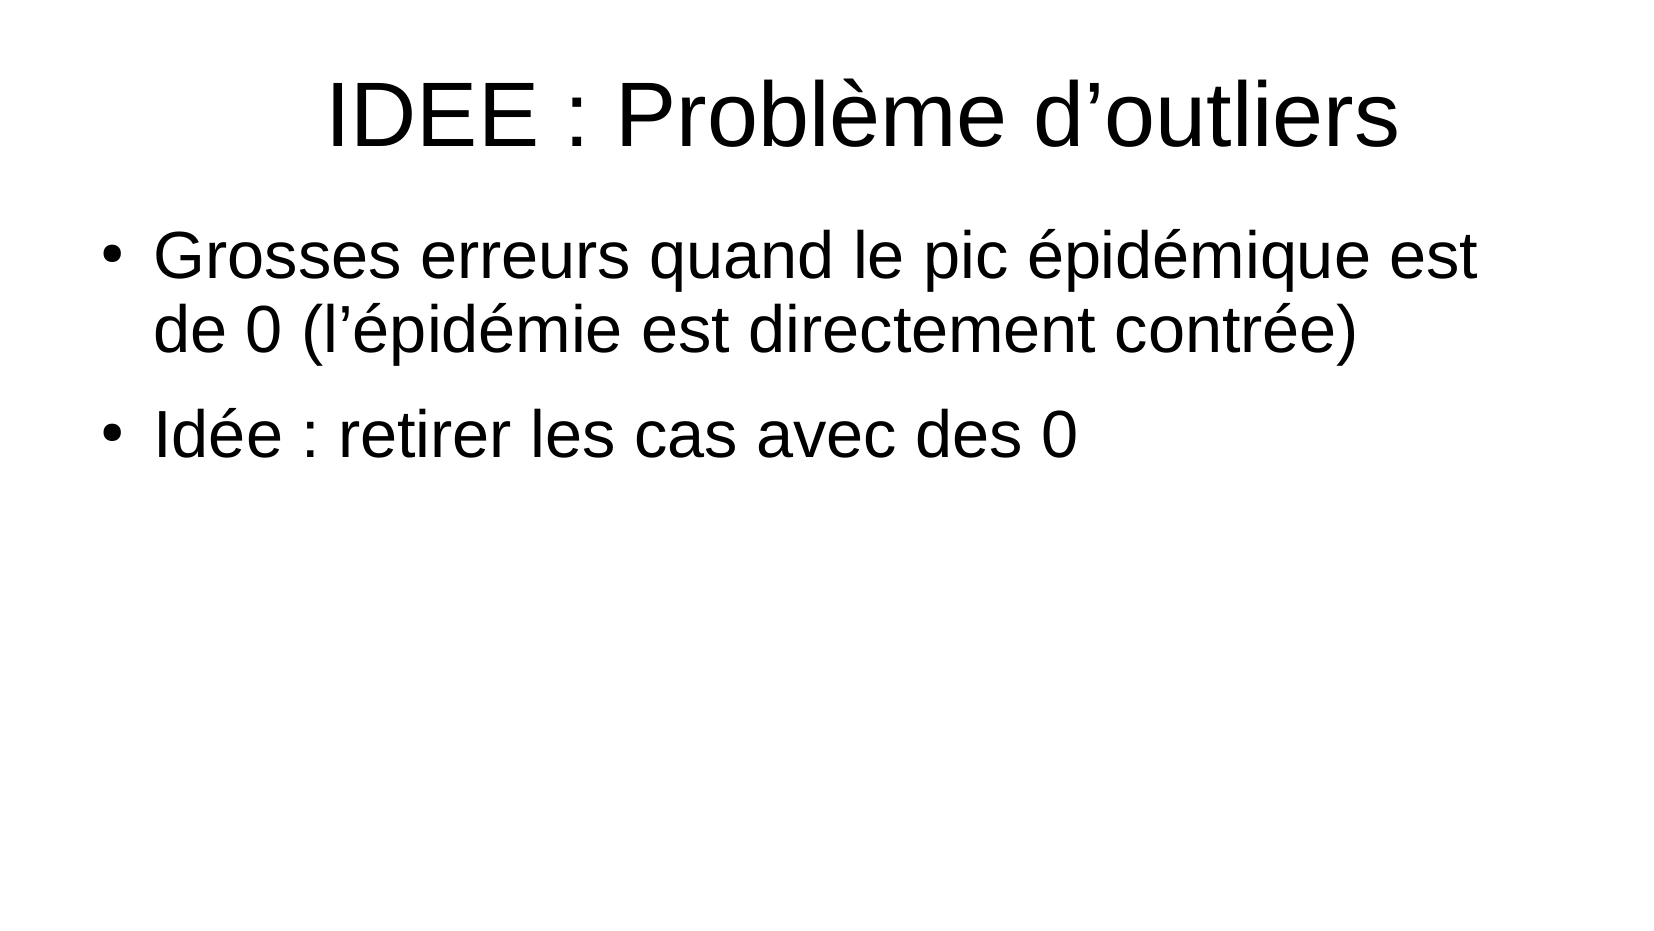

# IDEE : Problème d’outliers
Grosses erreurs quand le pic épidémique est de 0 (l’épidémie est directement contrée)
Idée : retirer les cas avec des 0